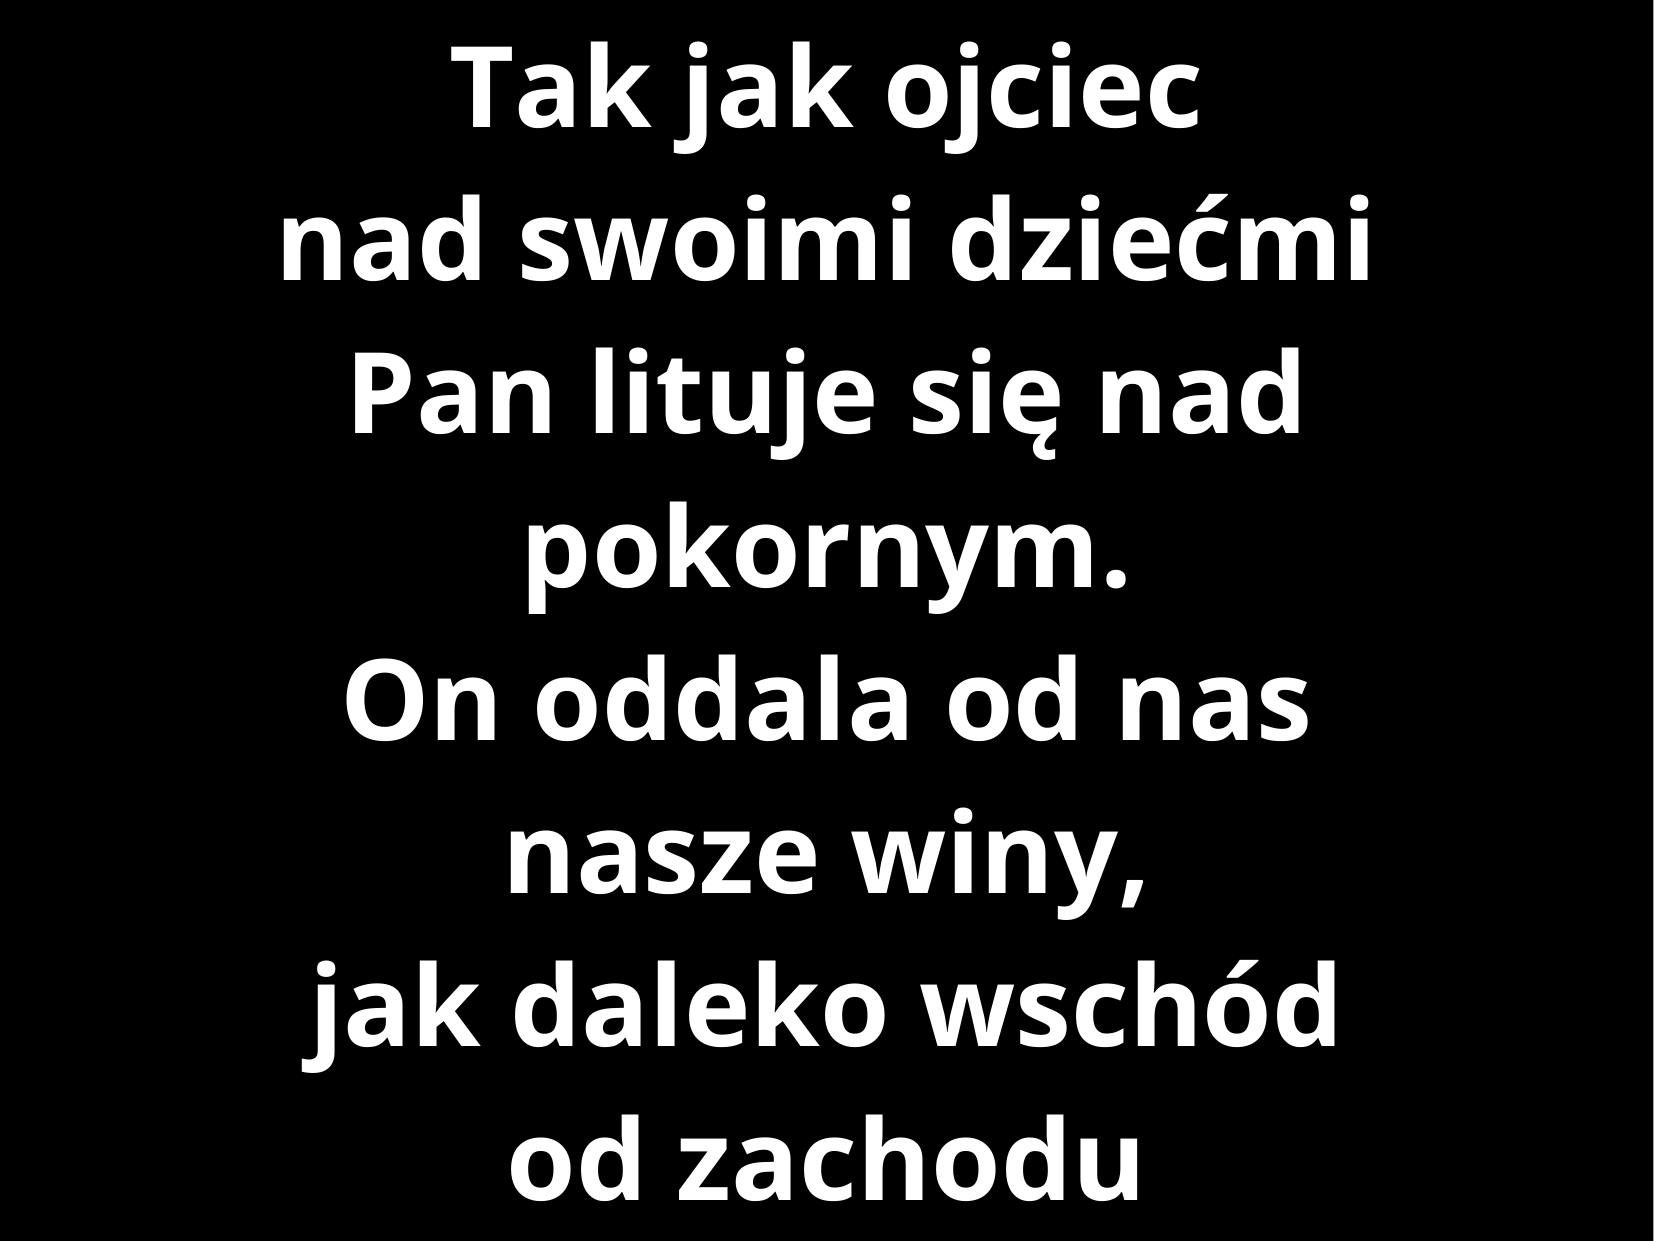

# Tak jak ojciec nad swoimi dziećmi Pan lituje się nad pokornym. On oddala od nas nasze winy, jak daleko wschód od zachodu